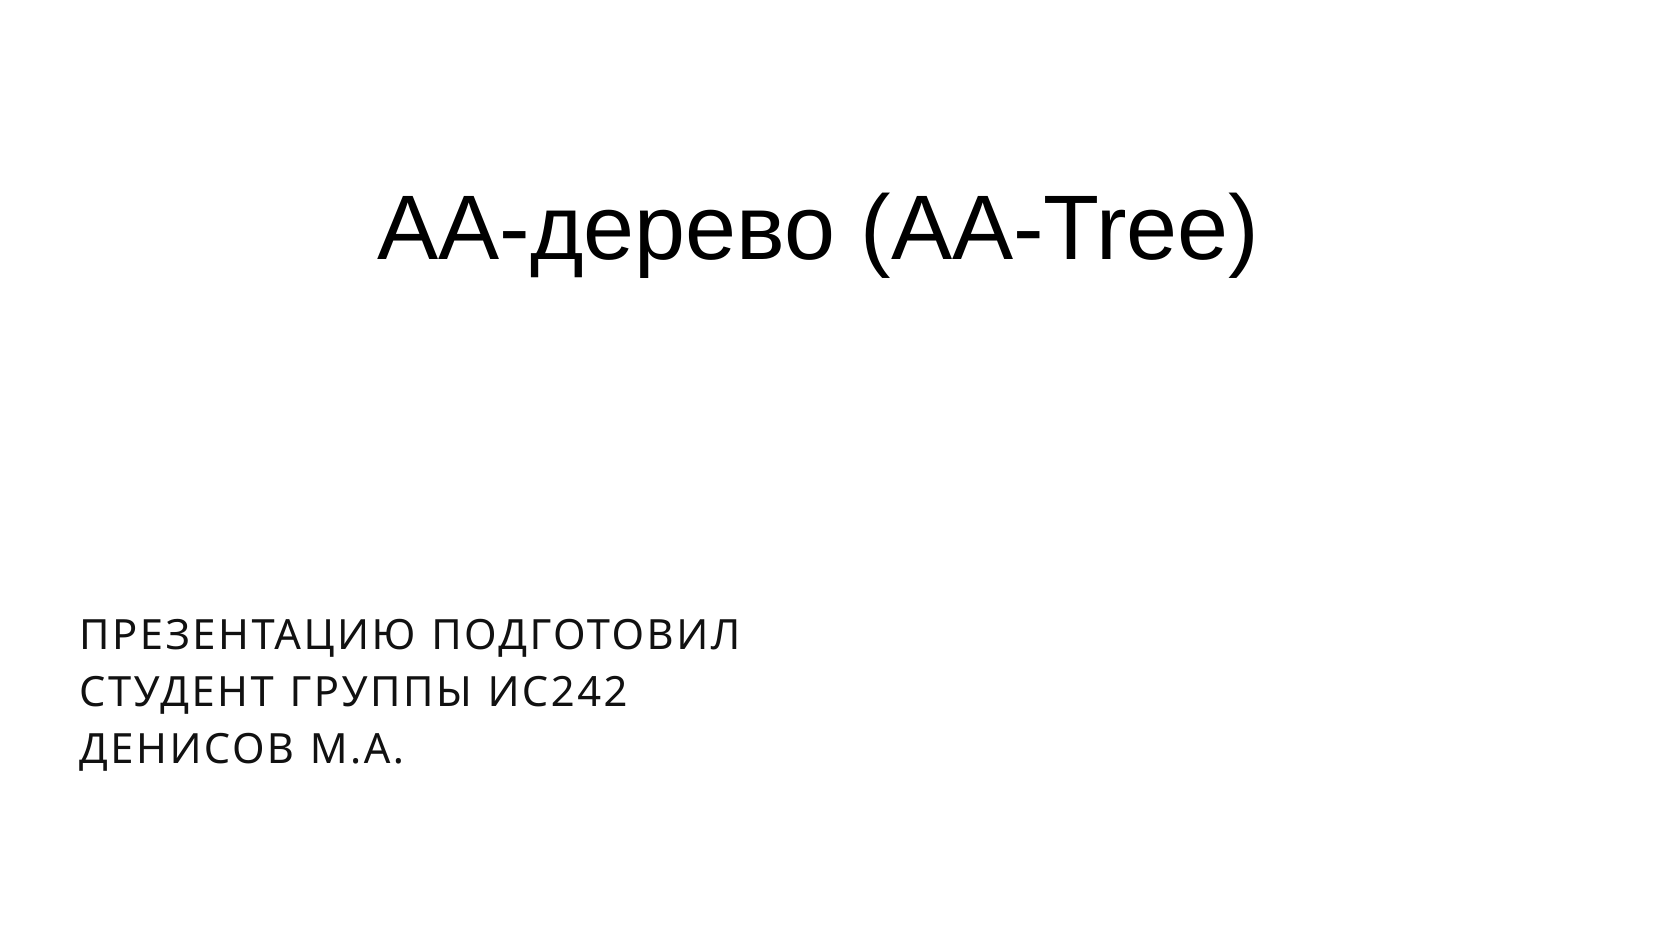

# АA-дерево (AA-Tree)
Презентацию подготовил студент группы ИС242
Денисов М.А.